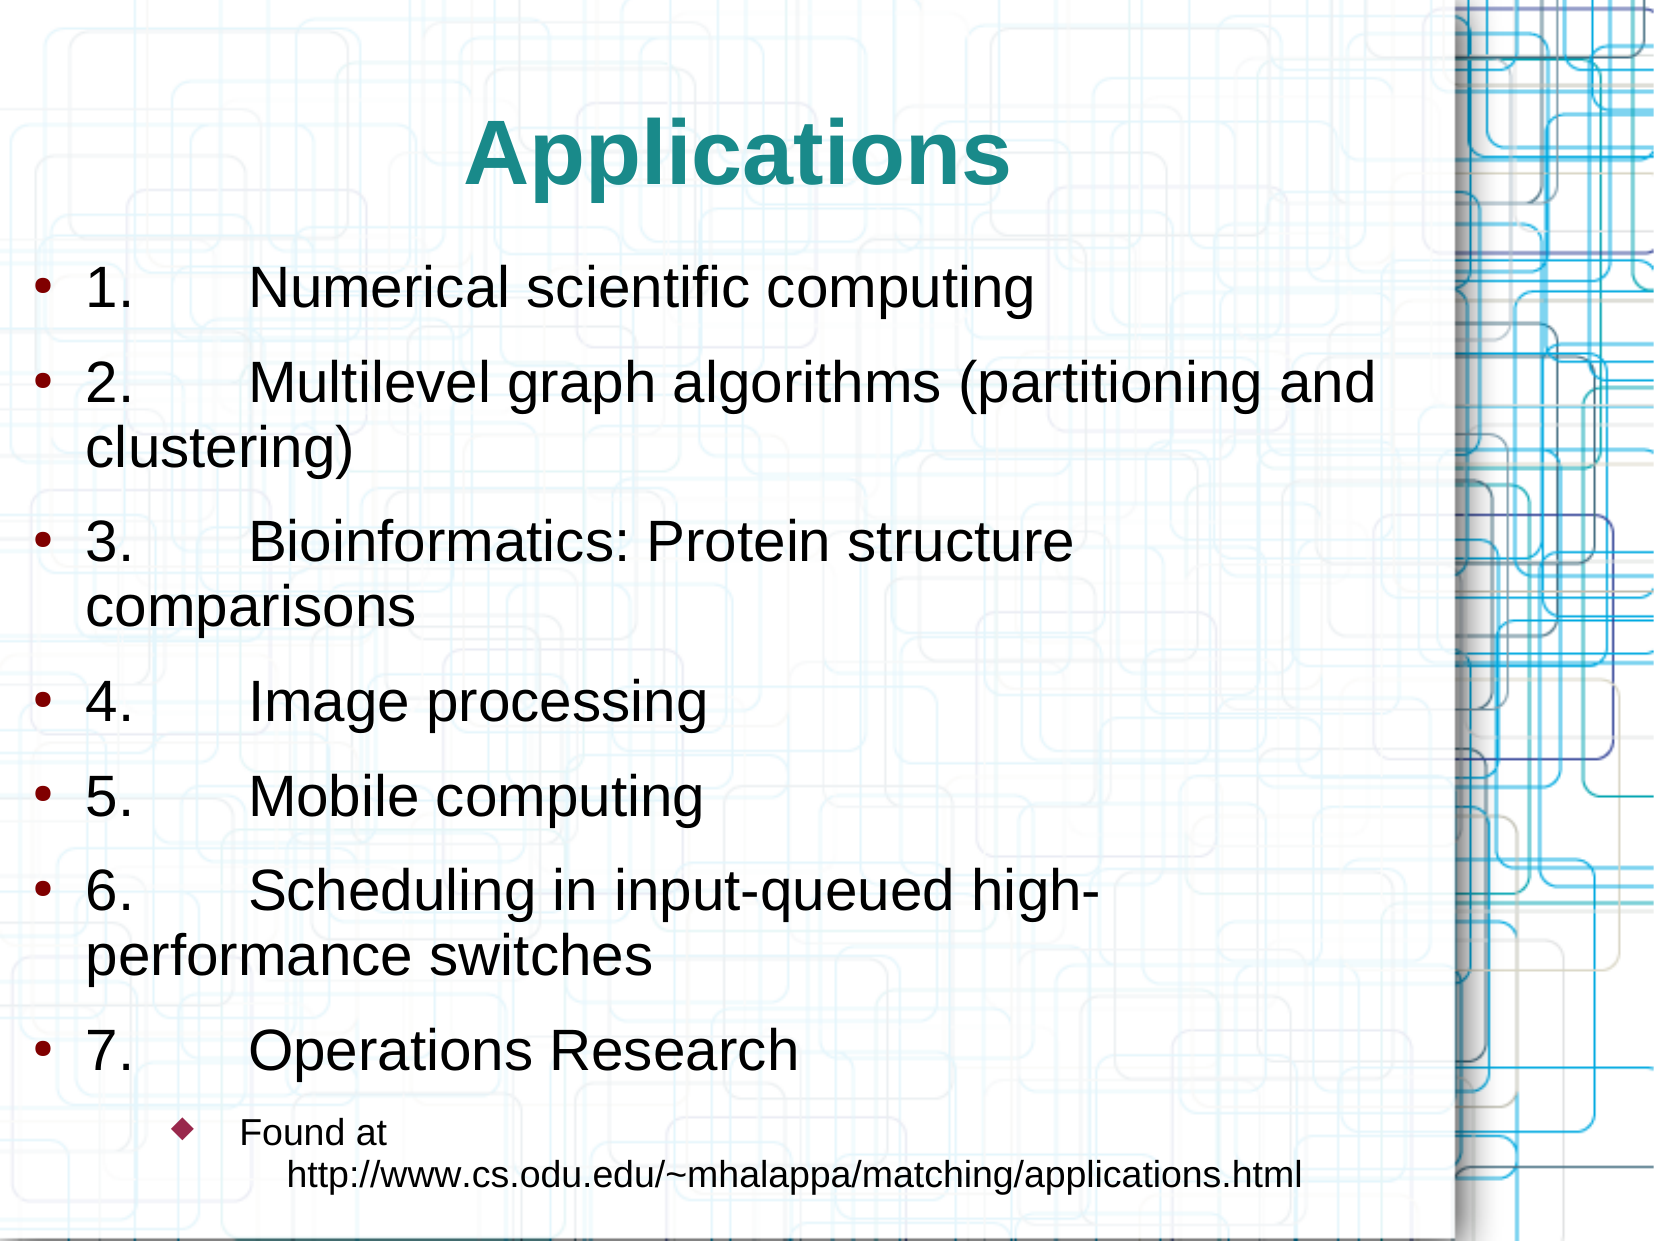

# Applications
1. Numerical scientific computing
2. Multilevel graph algorithms (partitioning and clustering)
3. Bioinformatics: Protein structure comparisons
4. Image processing
5. Mobile computing
6. Scheduling in input-queued high-performance switches
7. Operations Research
Found at http://www.cs.odu.edu/~mhalappa/matching/applications.html